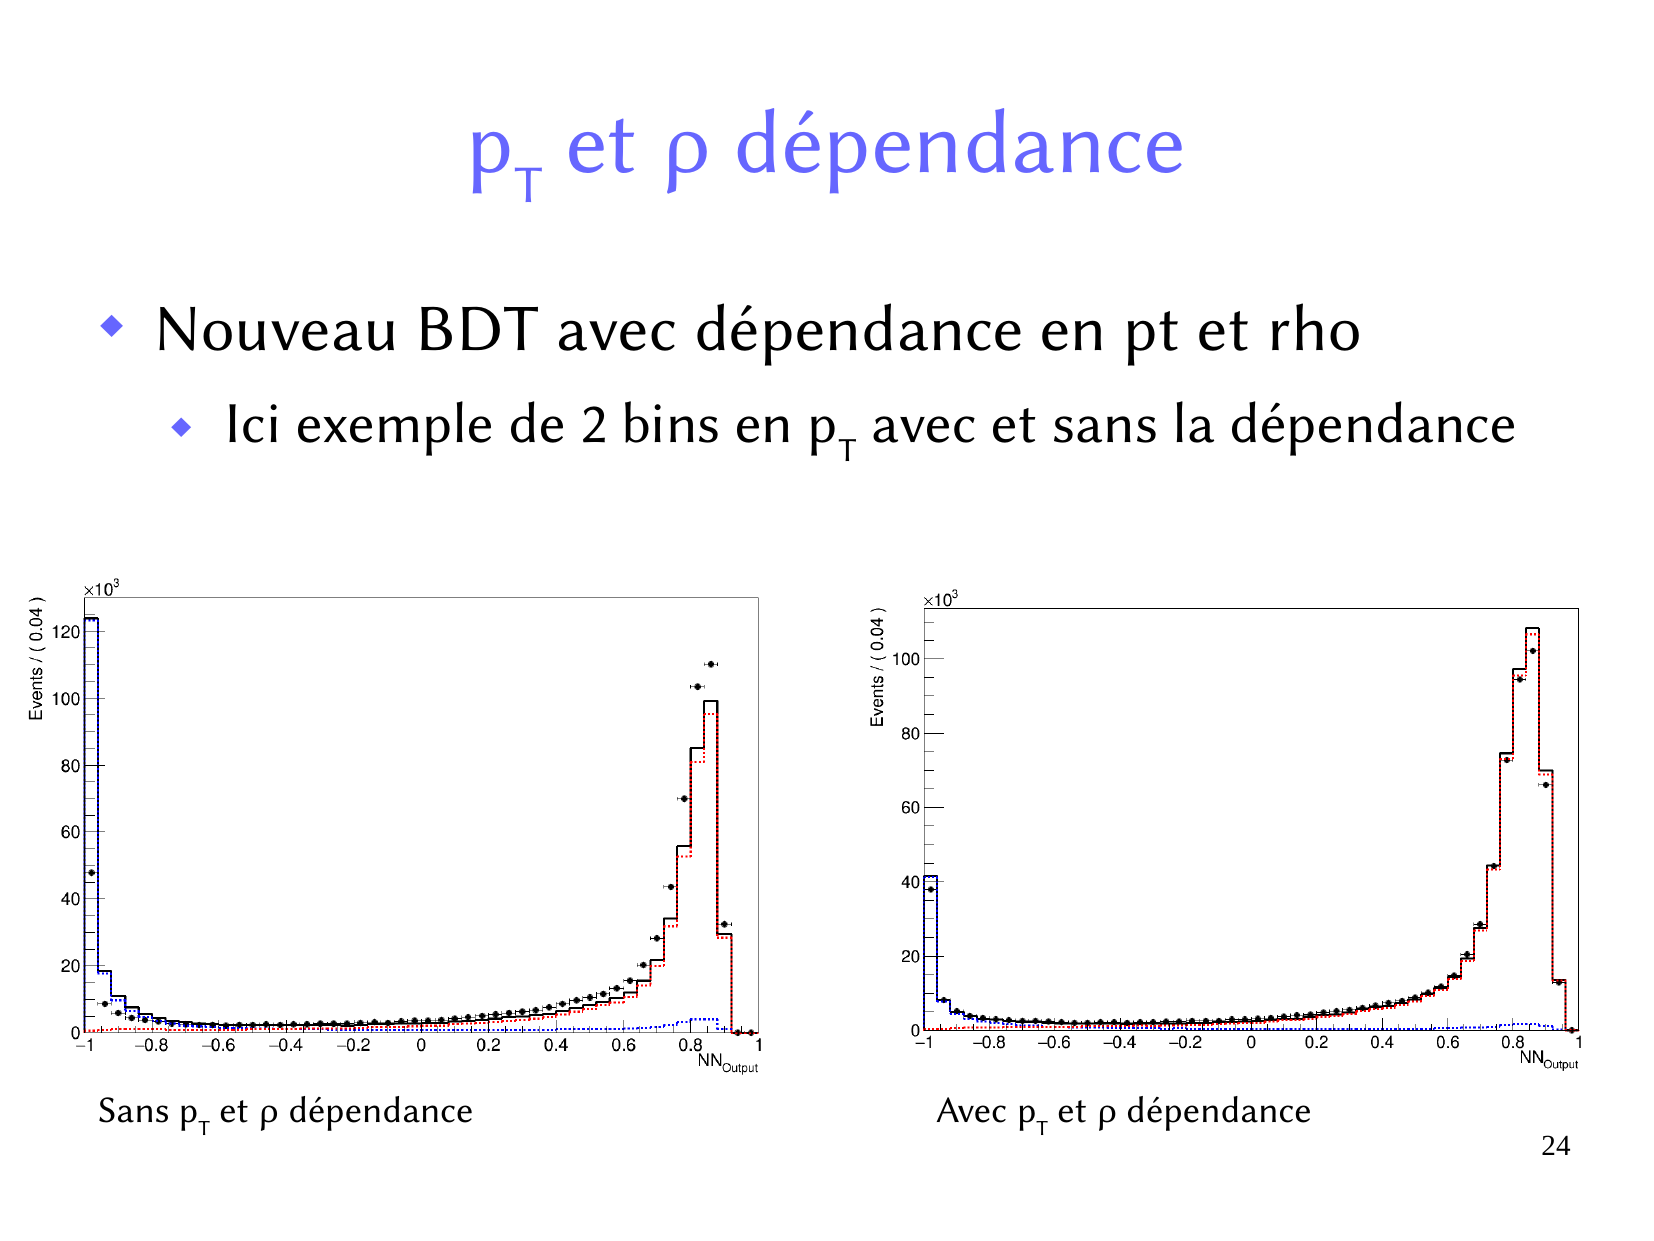

pT et ρ dépendance
# Nouveau BDT avec dépendance en pt et rho
Ici exemple de 2 bins en pT avec et sans la dépendance
Sans pT et ρ dépendance
Avec pT et ρ dépendance
24